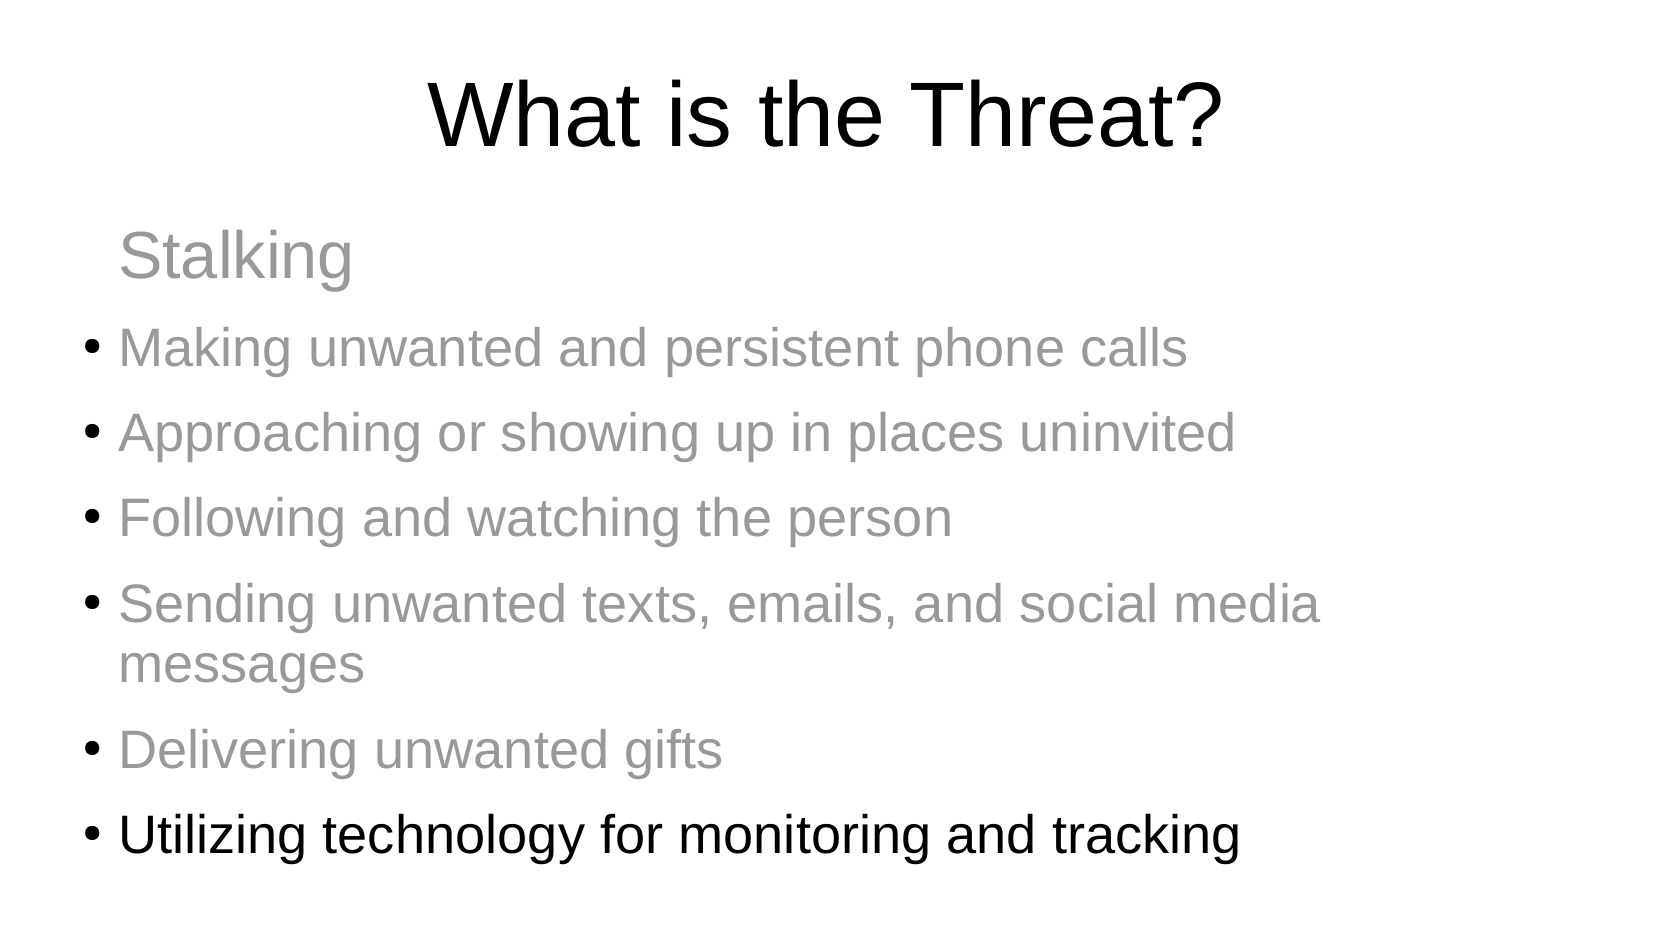

# What is the Threat?
Stalking
Making unwanted and persistent phone calls
Approaching or showing up in places uninvited
Following and watching the person
Sending unwanted texts, emails, and social media messages
Delivering unwanted gifts
Utilizing technology for monitoring and tracking